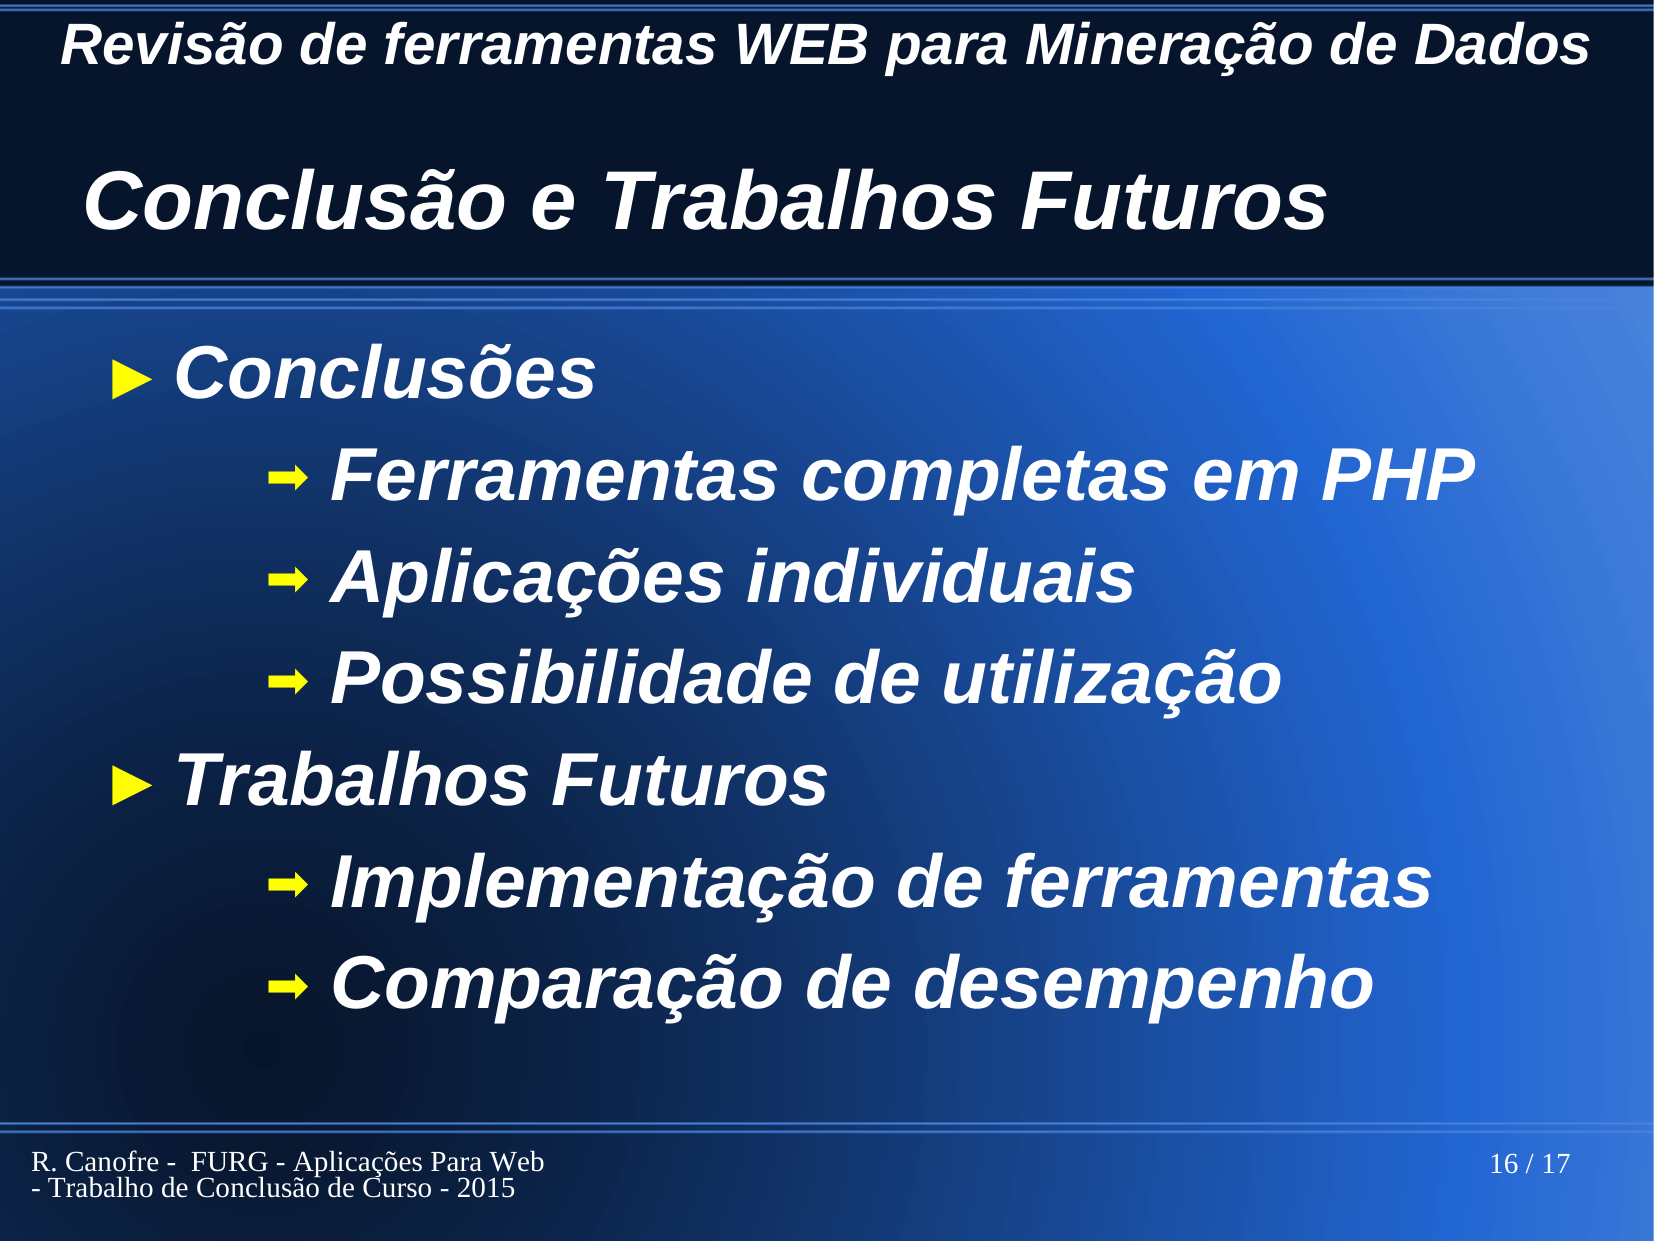

Revisão de ferramentas WEB para Mineração de Dados
Conclusão e Trabalhos Futuros
# Conclusões
 Ferramentas completas em PHP
 Aplicações individuais
 Possibilidade de utilização
 Trabalhos Futuros
 Implementação de ferramentas
 Comparação de desempenho
R. Canofre - FURG - Aplicações Para Web - Trabalho de Conclusão de Curso - 2015
16